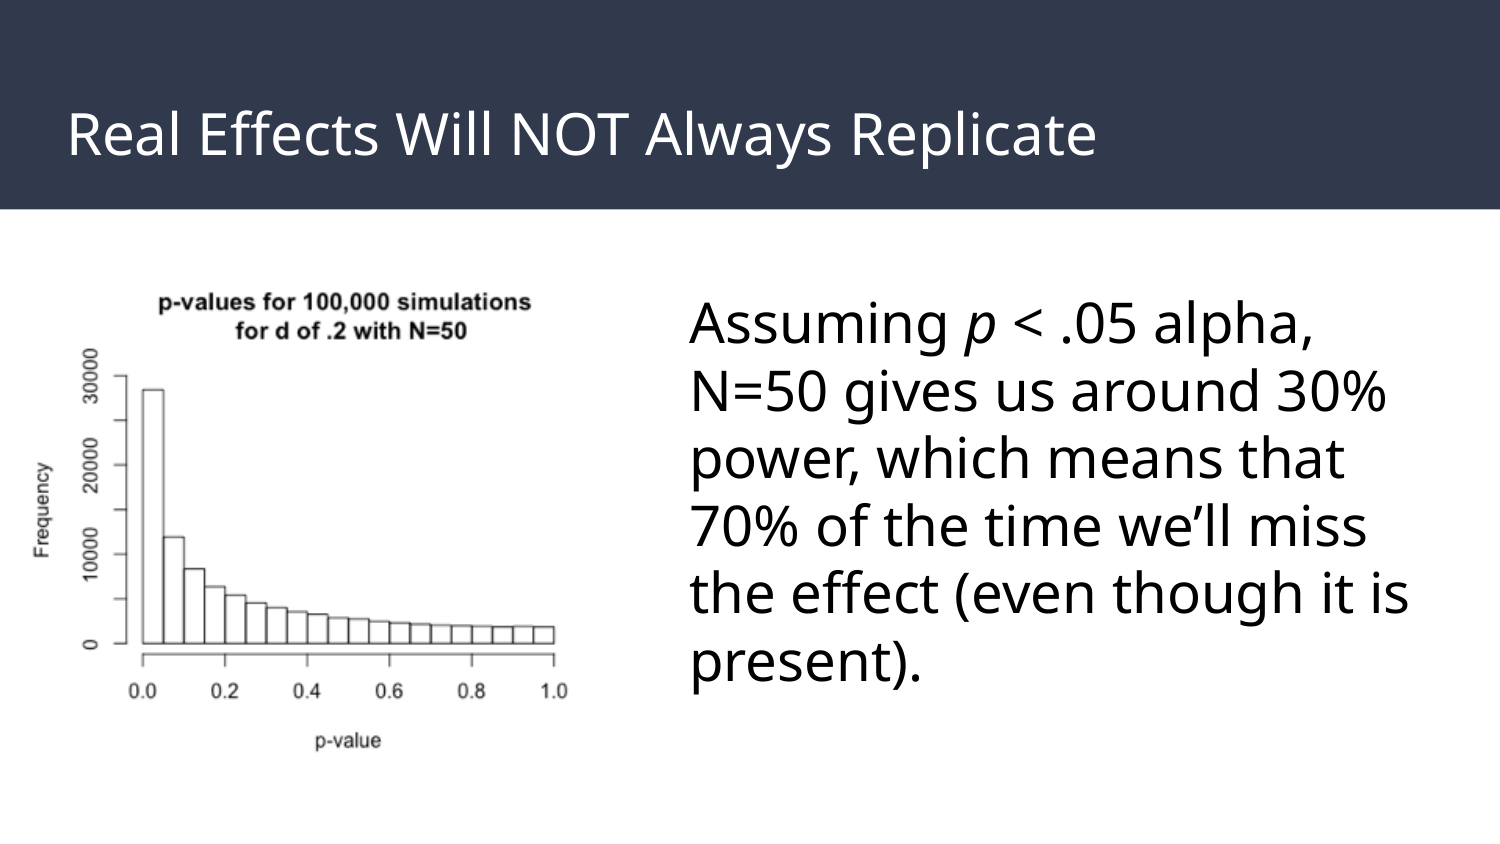

# Real Effects Will NOT Always Replicate
Assuming p < .05 alpha, N=50 gives us around 30% power, which means that 70% of the time we’ll miss the effect (even though it is present).